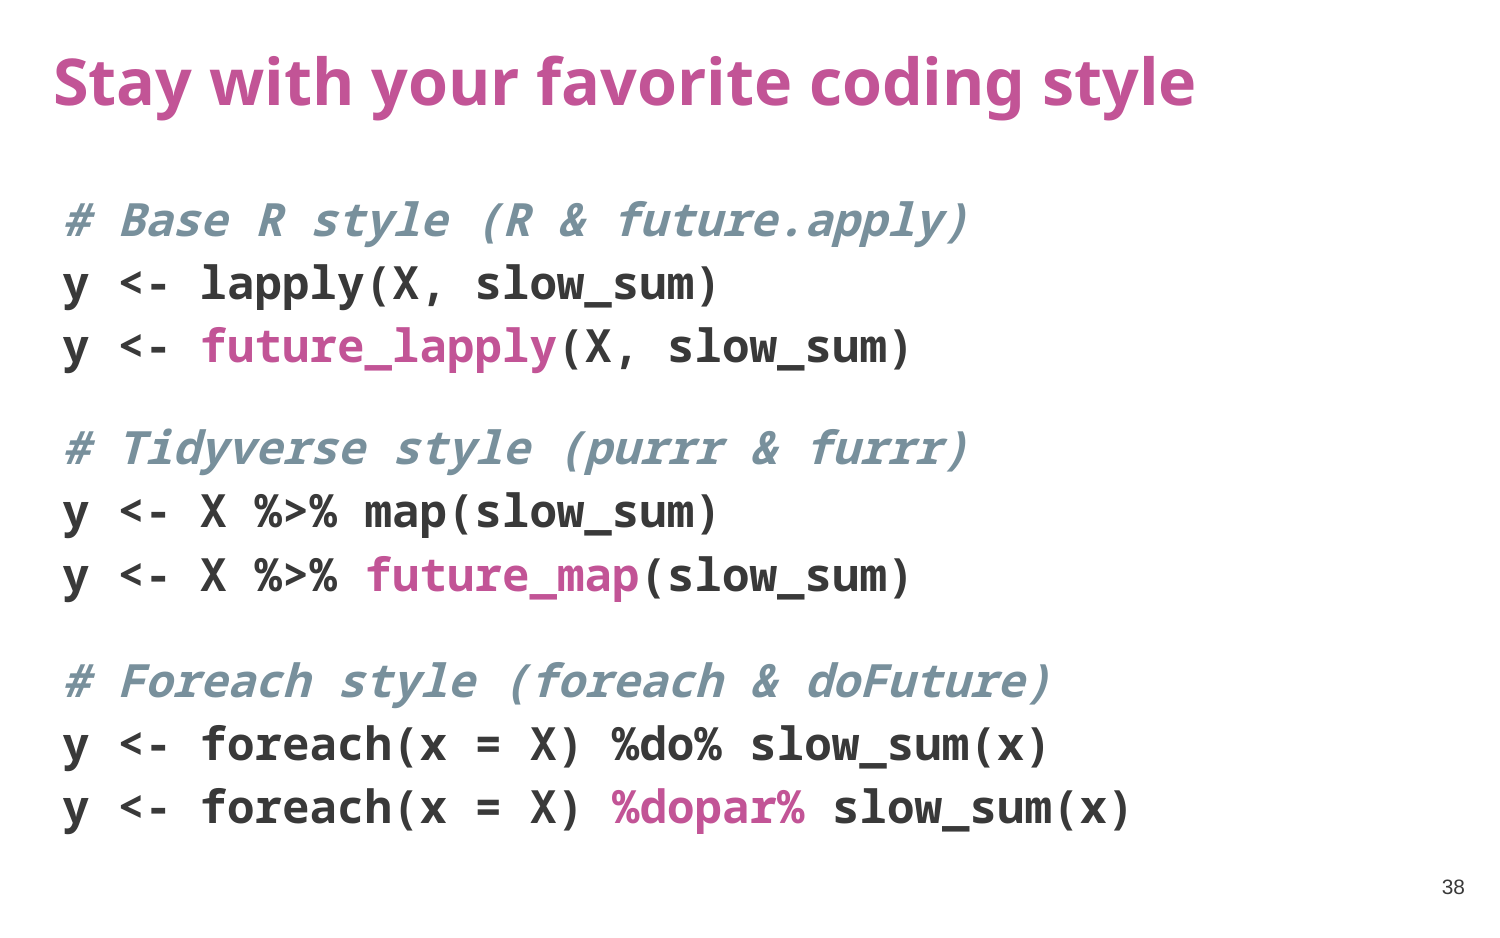

# Stay with your favorite coding style
# Base R style (R & future.apply) y <- lapply(X, slow_sum) y <- future_lapply(X, slow_sum)
# Tidyverse style (purrr & furrr) y <- X %>% map(slow_sum) y <- X %>% future_map(slow_sum)
# Foreach style (foreach & doFuture) y <- foreach(x = X) %do% slow_sum(x) y <- foreach(x = X) %dopar% slow_sum(x)